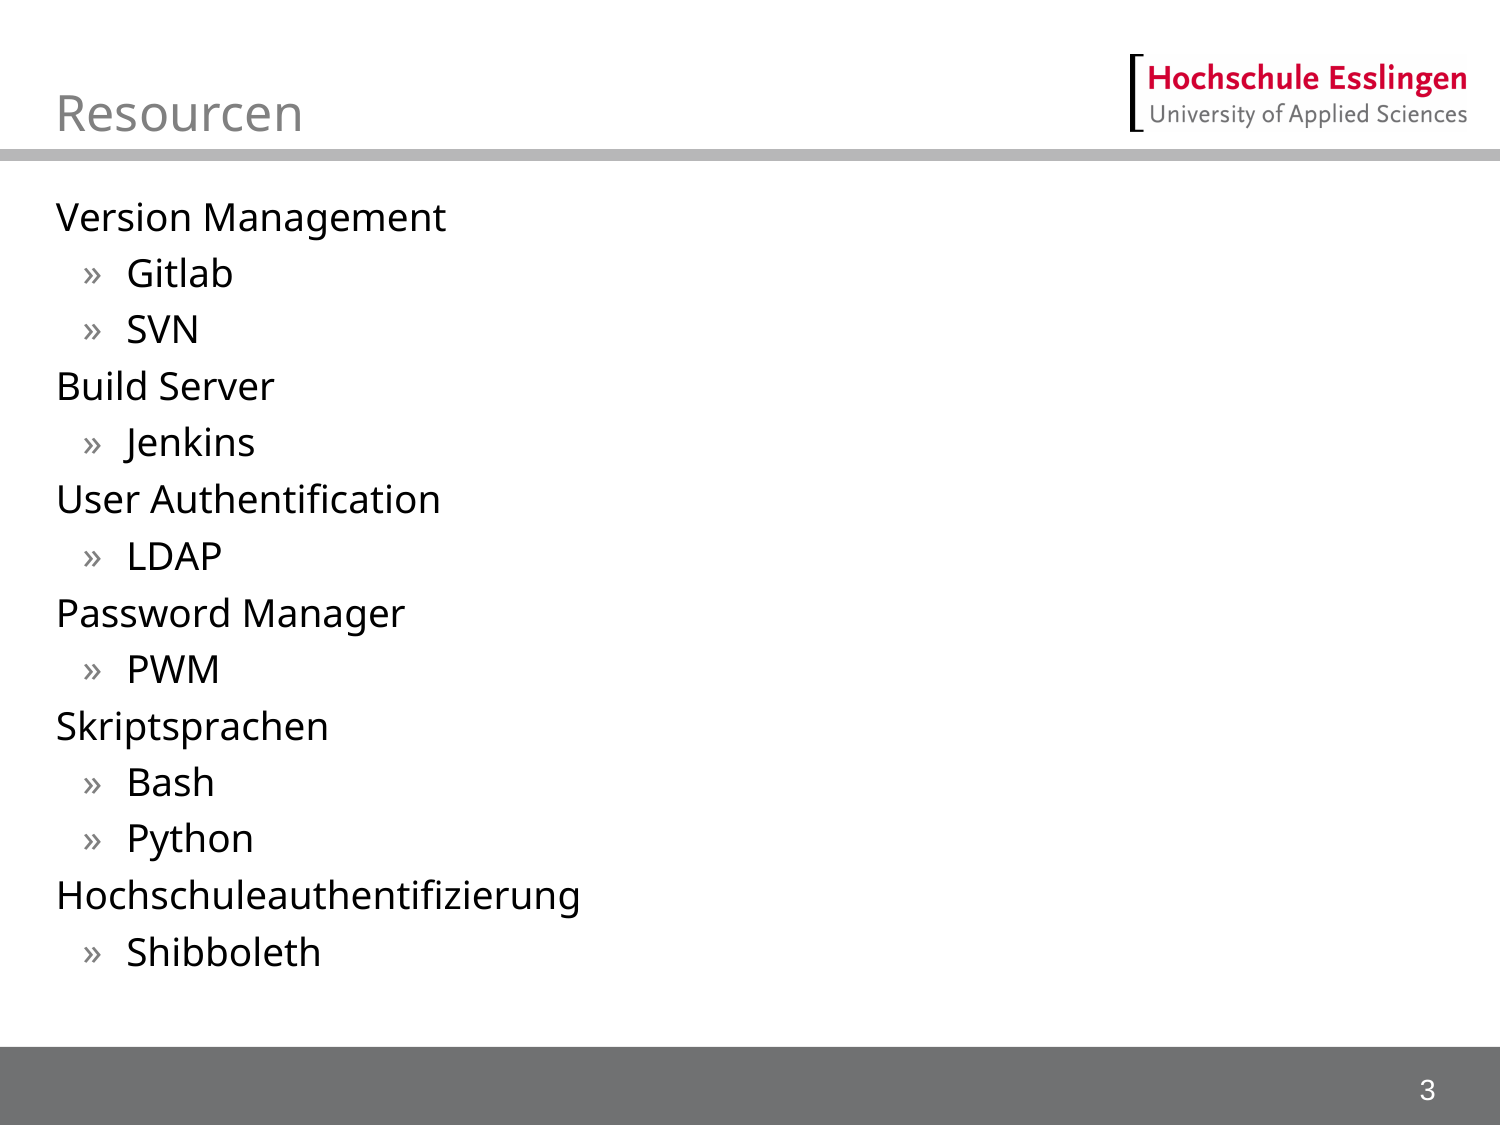

# Resourcen
Version Management
Gitlab
SVN
Build Server
Jenkins
User Authentification
LDAP
Password Manager
PWM
Skriptsprachen
Bash
Python
Hochschuleauthentifizierung
Shibboleth